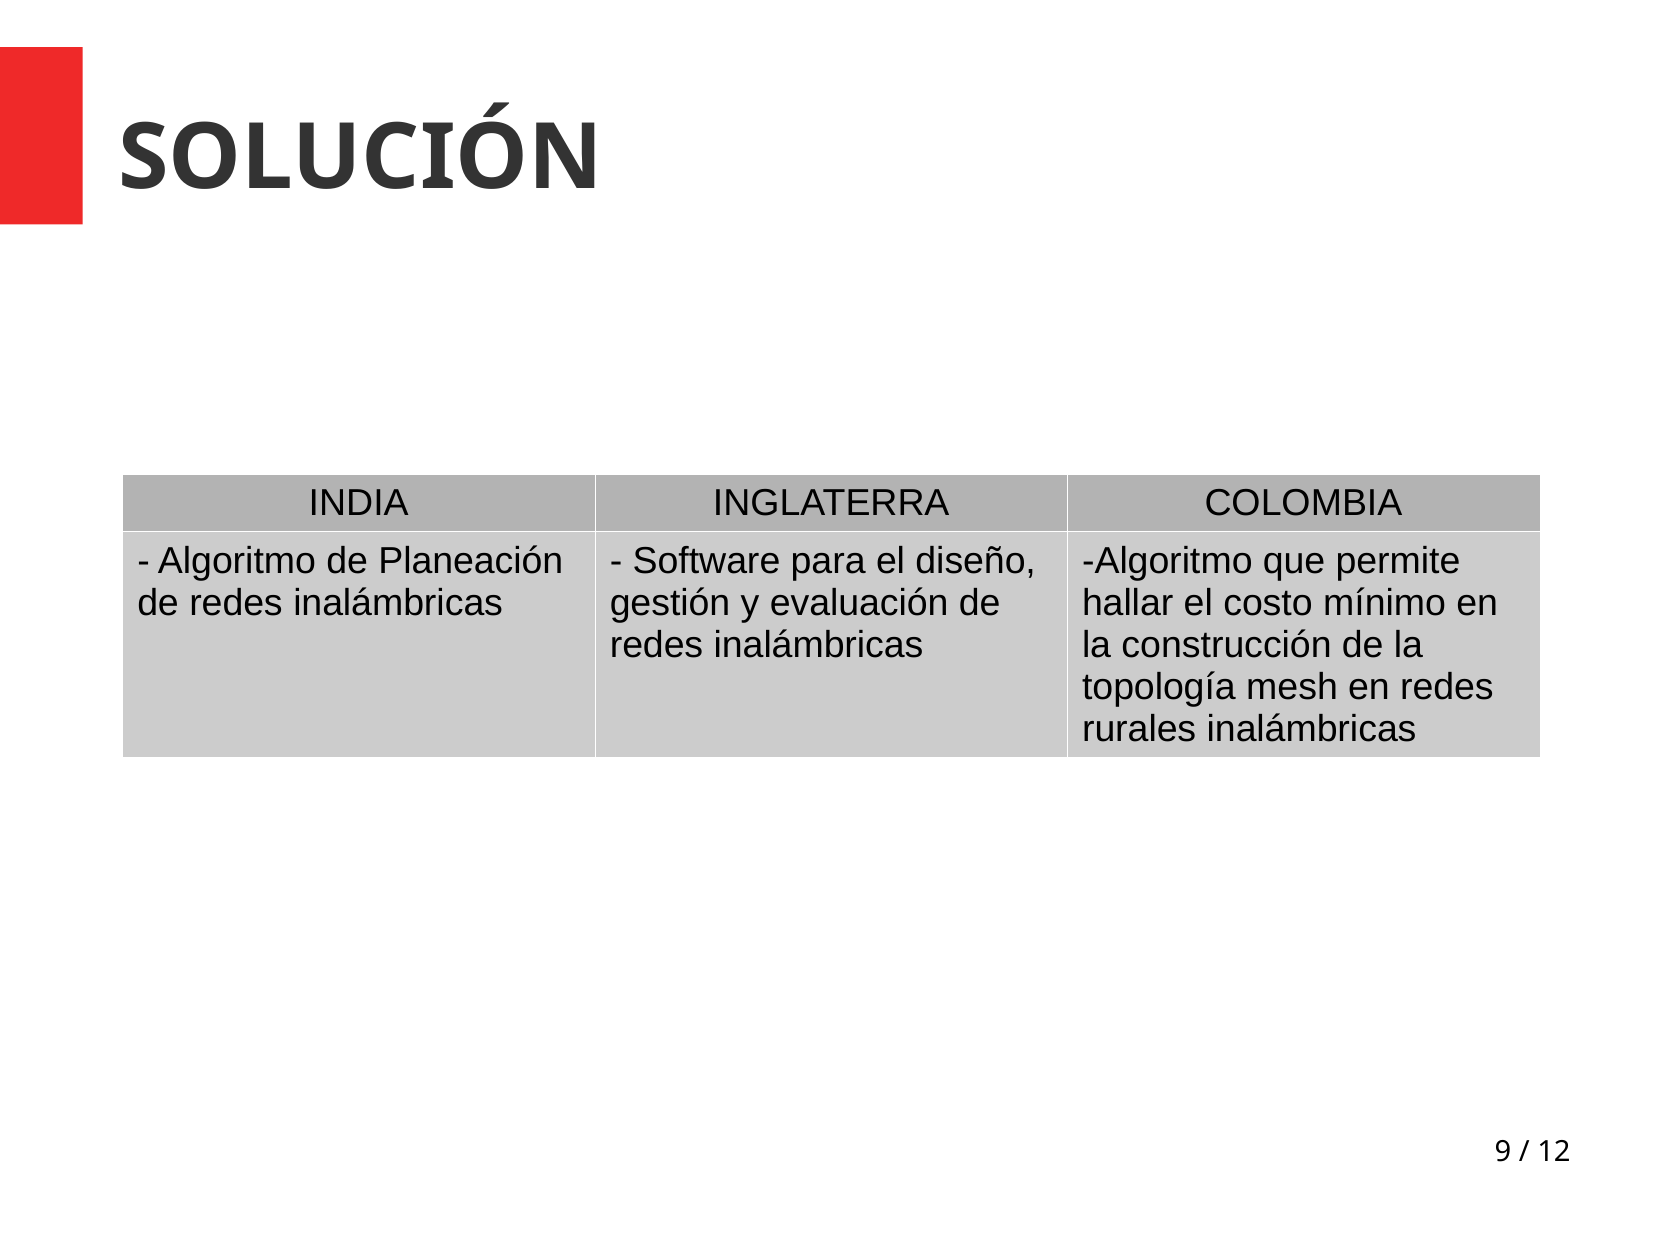

# SOLUCIÓN
| INDIA | INGLATERRA | COLOMBIA |
| --- | --- | --- |
| - Algoritmo de Planeación de redes inalámbricas | - Software para el diseño, gestión y evaluación de redes inalámbricas | -Algoritmo que permite hallar el costo mínimo en la construcción de la topología mesh en redes rurales inalámbricas |
9